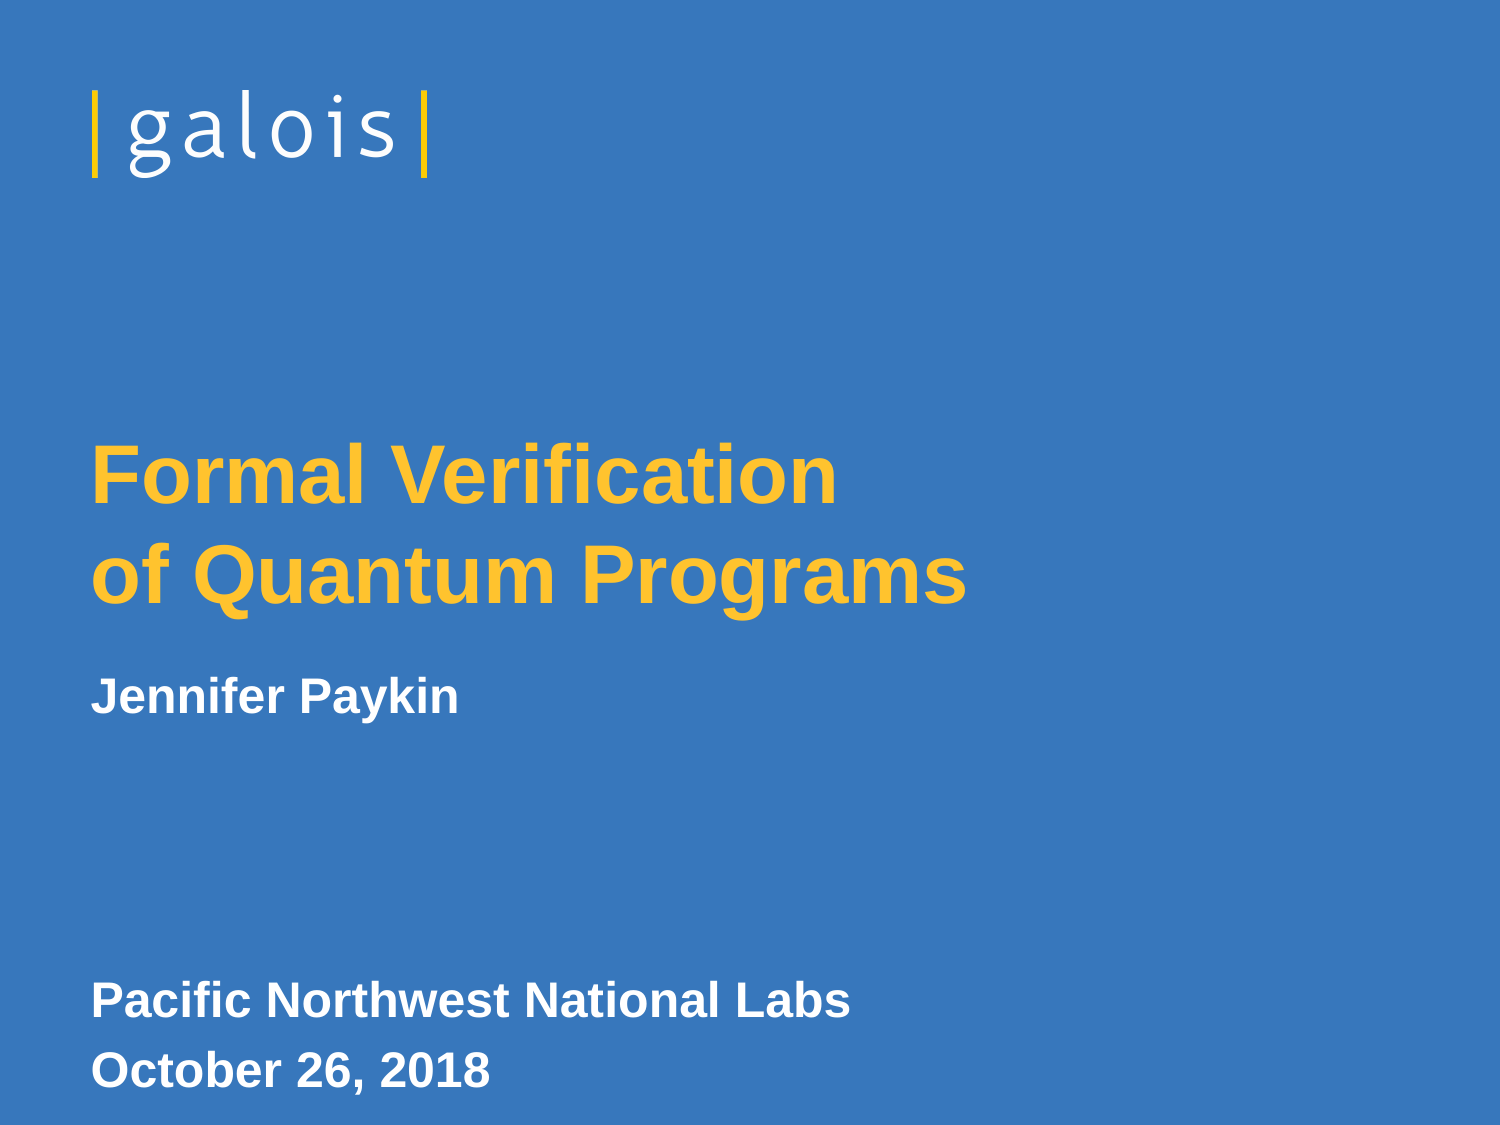

Formal Verification
of Quantum Programs
# Jennifer Paykin
Pacific Northwest National Labs
October 26, 2018